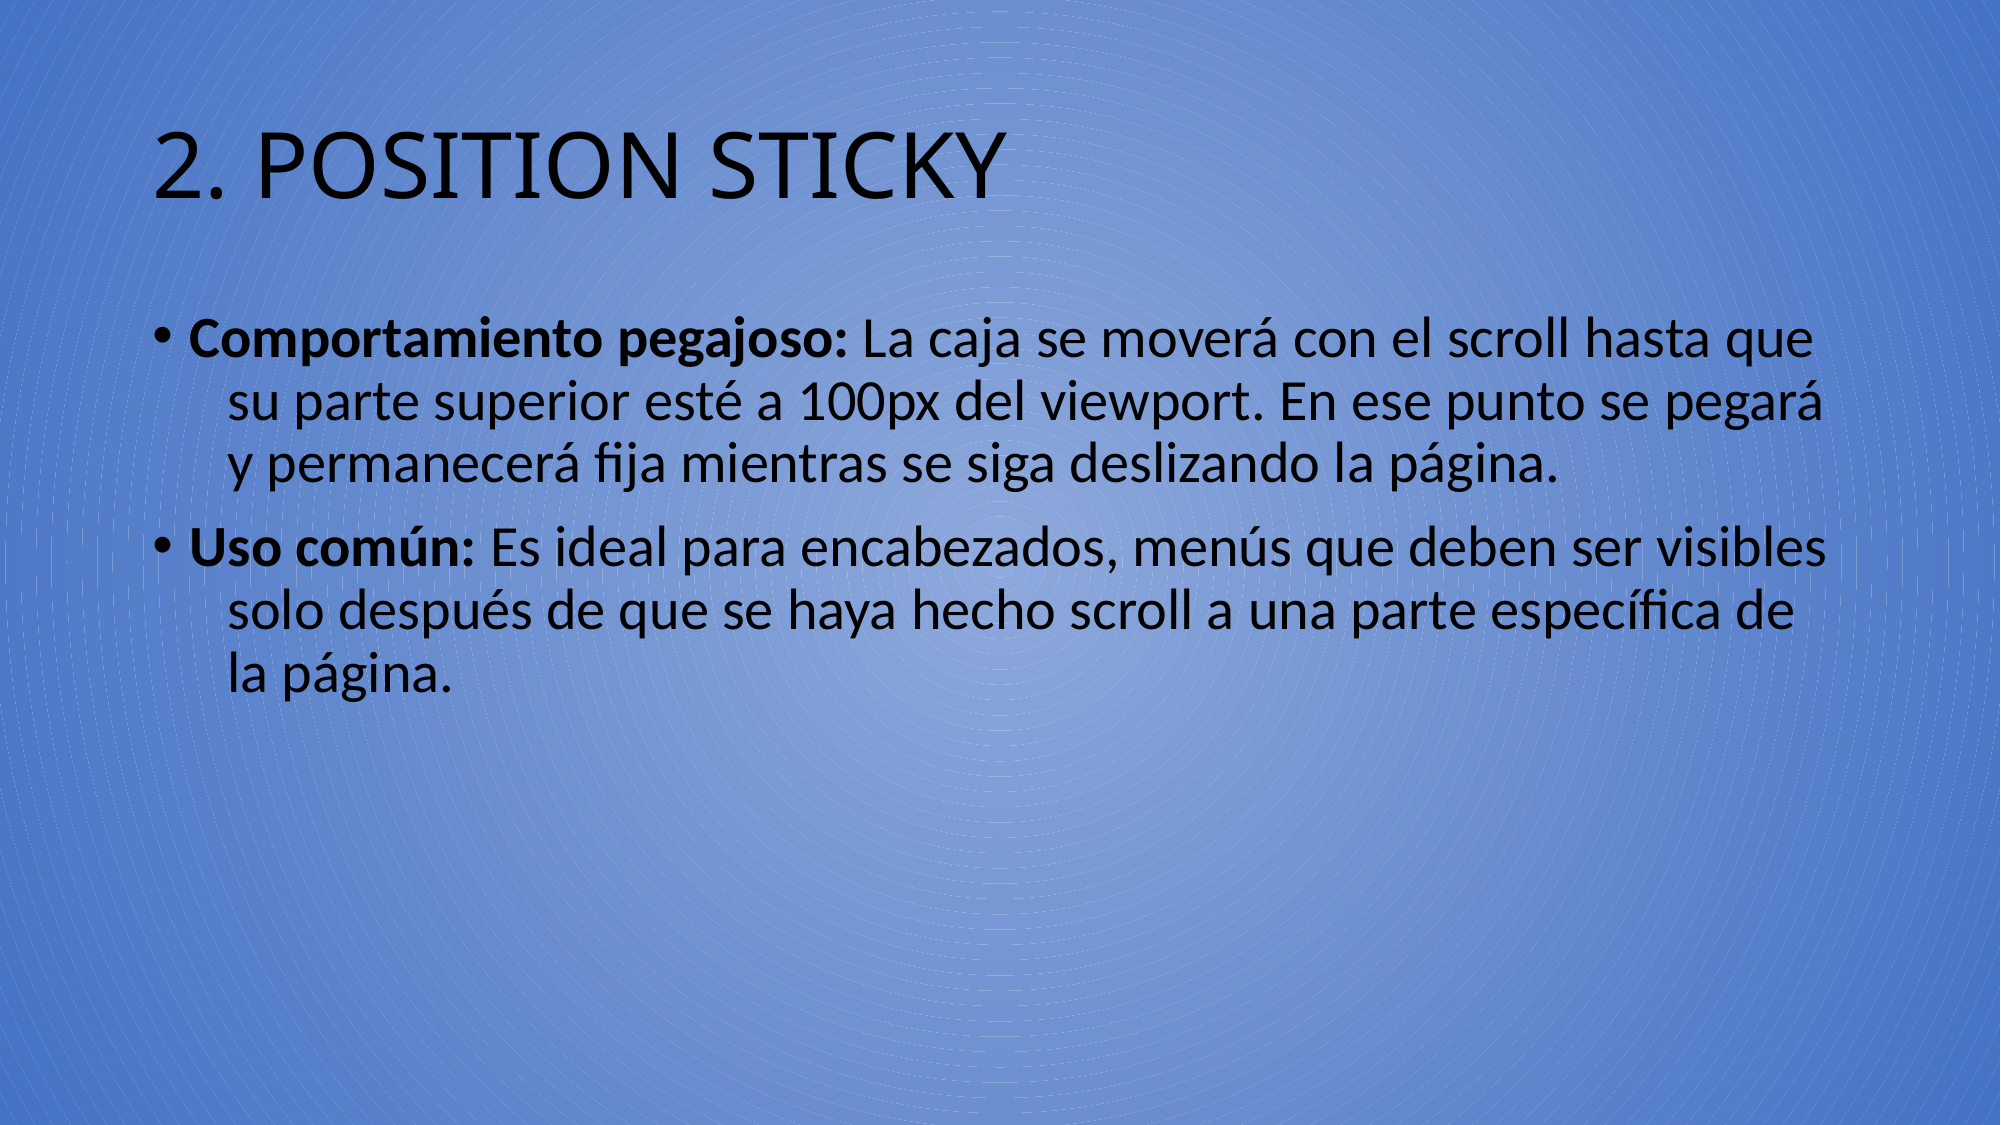

# 2. POSITION STICKY
Comportamiento pegajoso: La caja se moverá con el scroll hasta que su parte superior esté a 100px del viewport. En ese punto se pegará y permanecerá fija mientras se siga deslizando la página.
Uso común: Es ideal para encabezados, menús que deben ser visibles solo después de que se haya hecho scroll a una parte específica de la página.